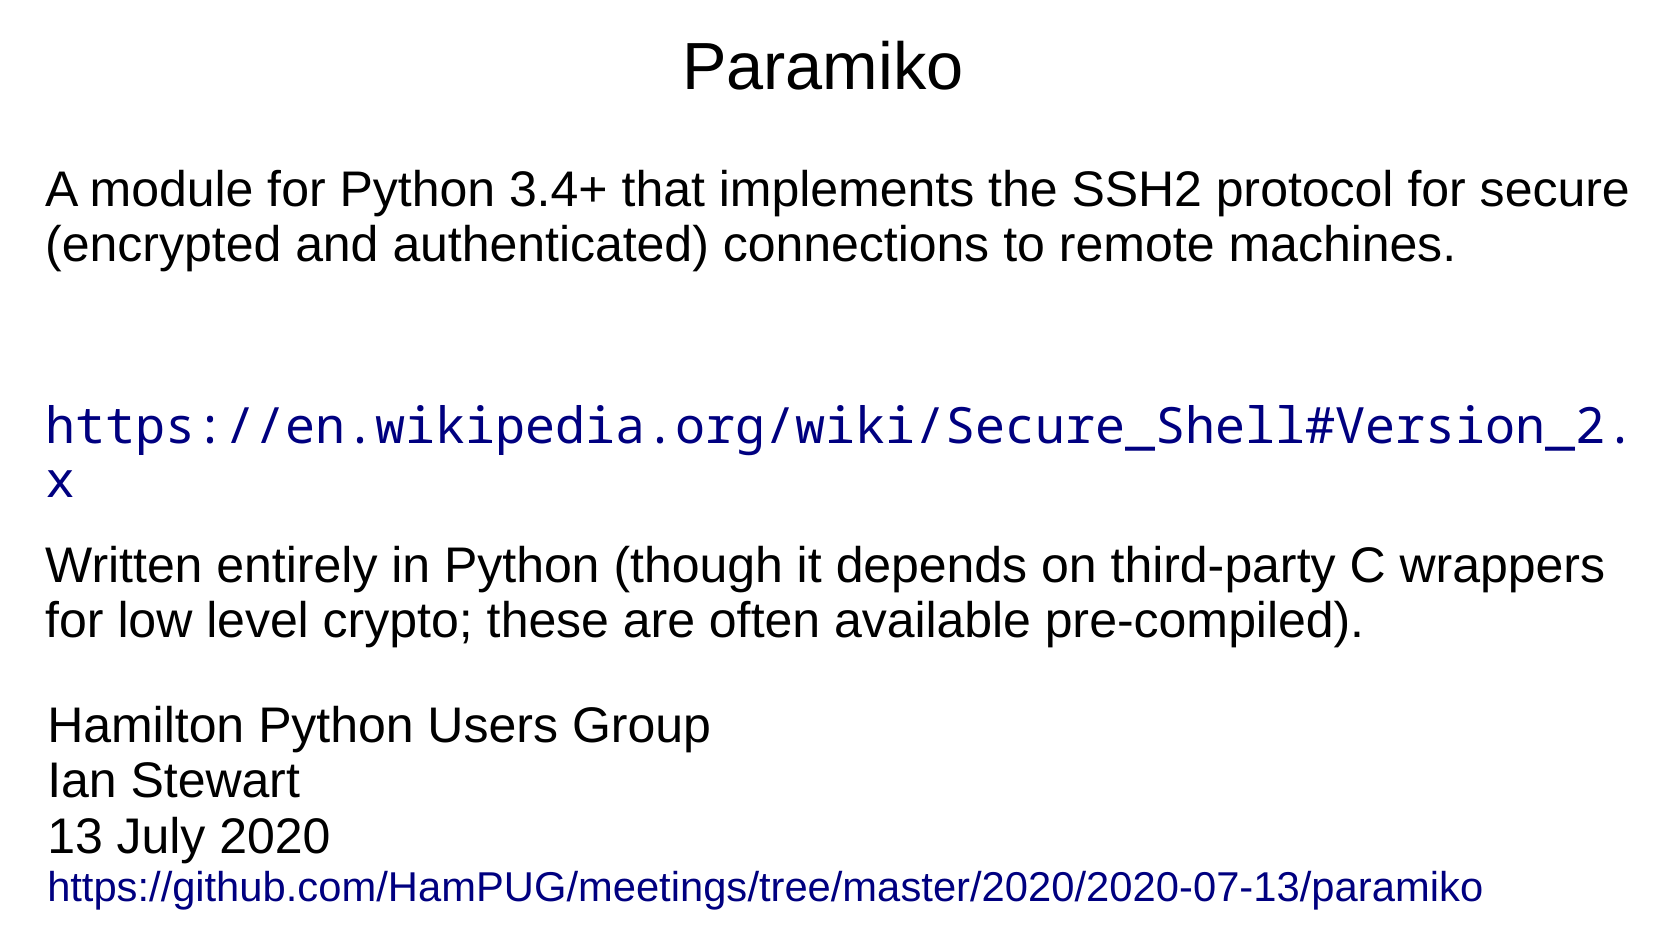

Paramiko
A module for Python 3.4+ that implements the SSH2 protocol for secure (encrypted and authenticated) connections to remote machines.
https://en.wikipedia.org/wiki/Secure_Shell#Version_2.x
Written entirely in Python (though it depends on third-party C wrappers for low level crypto; these are often available pre-compiled).
# Hamilton Python Users Group
Ian Stewart
13 July 2020
https://github.com/HamPUG/meetings/tree/master/2020/2020-07-13/paramiko